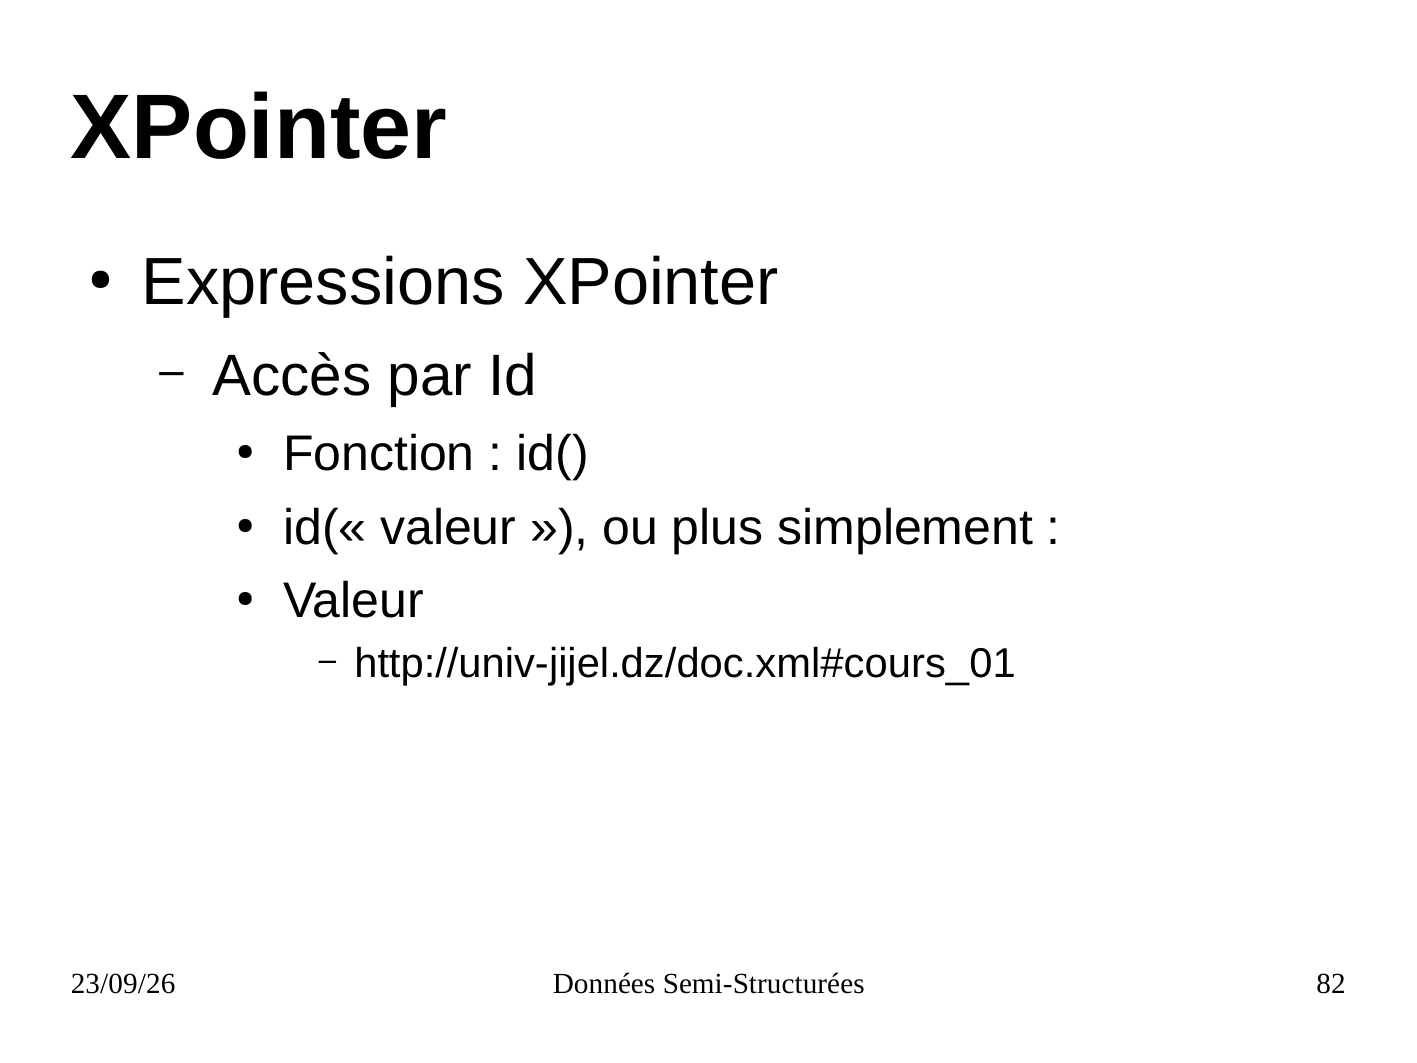

# XPointer
Expressions XPointer
Accès par Id
Fonction : id()
id(« valeur »), ou plus simplement :
Valeur
http://univ-jijel.dz/doc.xml#cours_01
Données Semi-Structurées
82